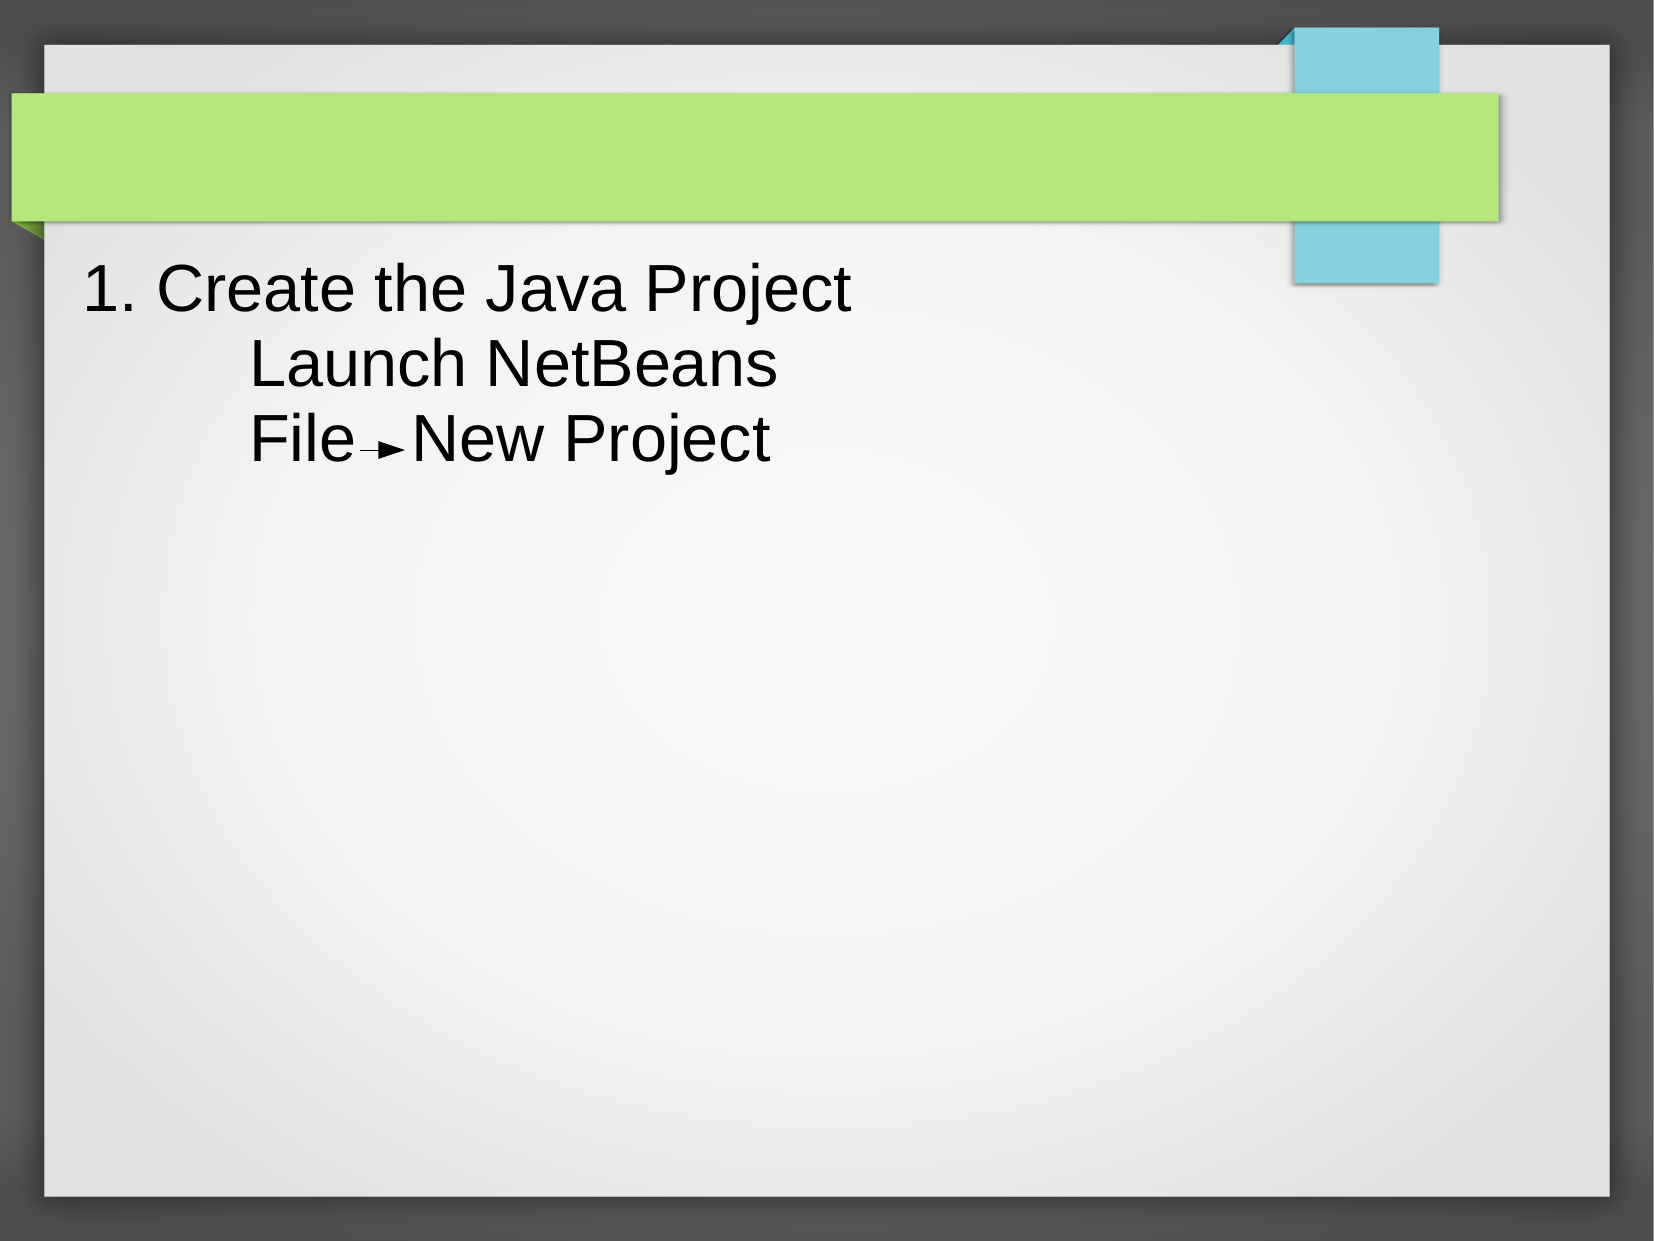

# 1. Create the Java Project
 Launch NetBeans
 File New Project